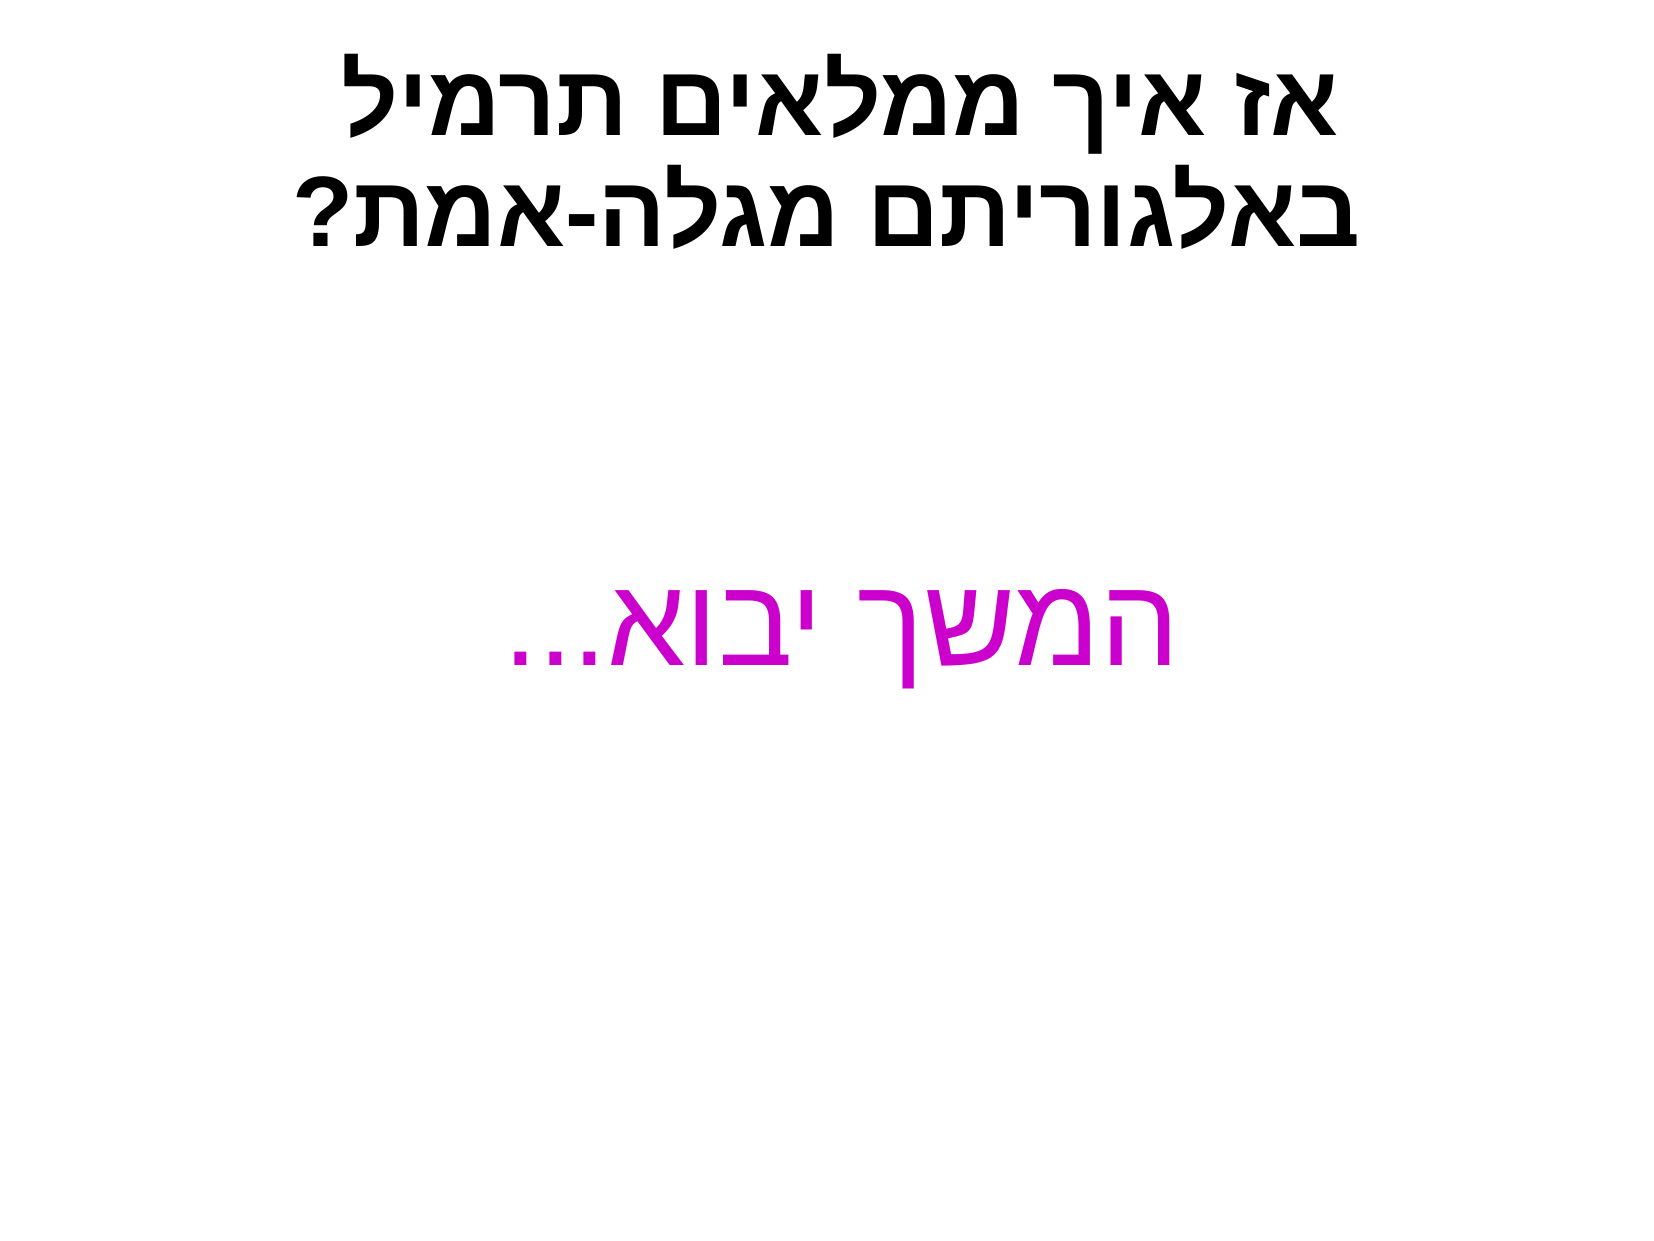

# אז איך ממלאים תרמיל באלגוריתם מגלה-אמת?
המשך יבוא...